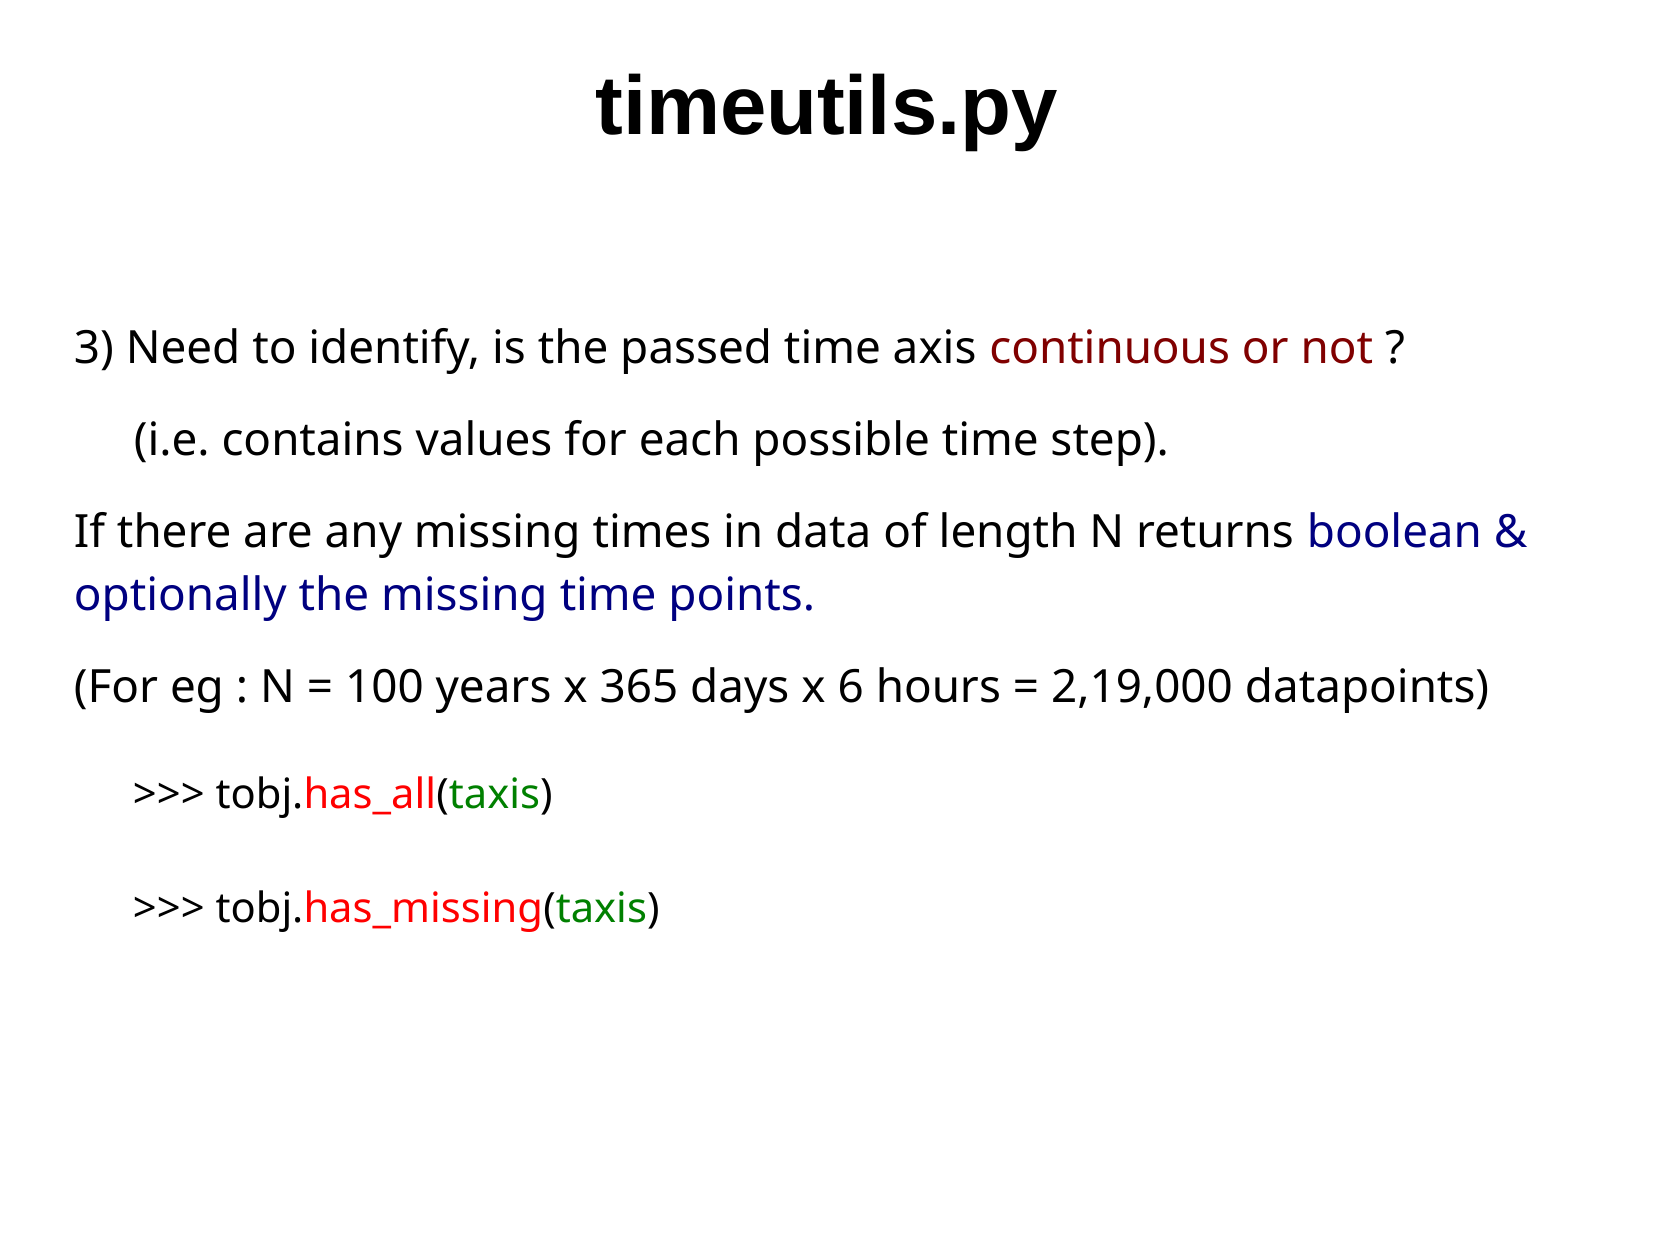

# timeutils.py
3) Need to identify, is the passed time axis continuous or not ?
 (i.e. contains values for each possible time step).
If there are any missing times in data of length N returns boolean & optionally the missing time points.
(For eg : N = 100 years x 365 days x 6 hours = 2,19,000 datapoints)
>>> tobj.has_all(taxis)
>>> tobj.has_missing(taxis)